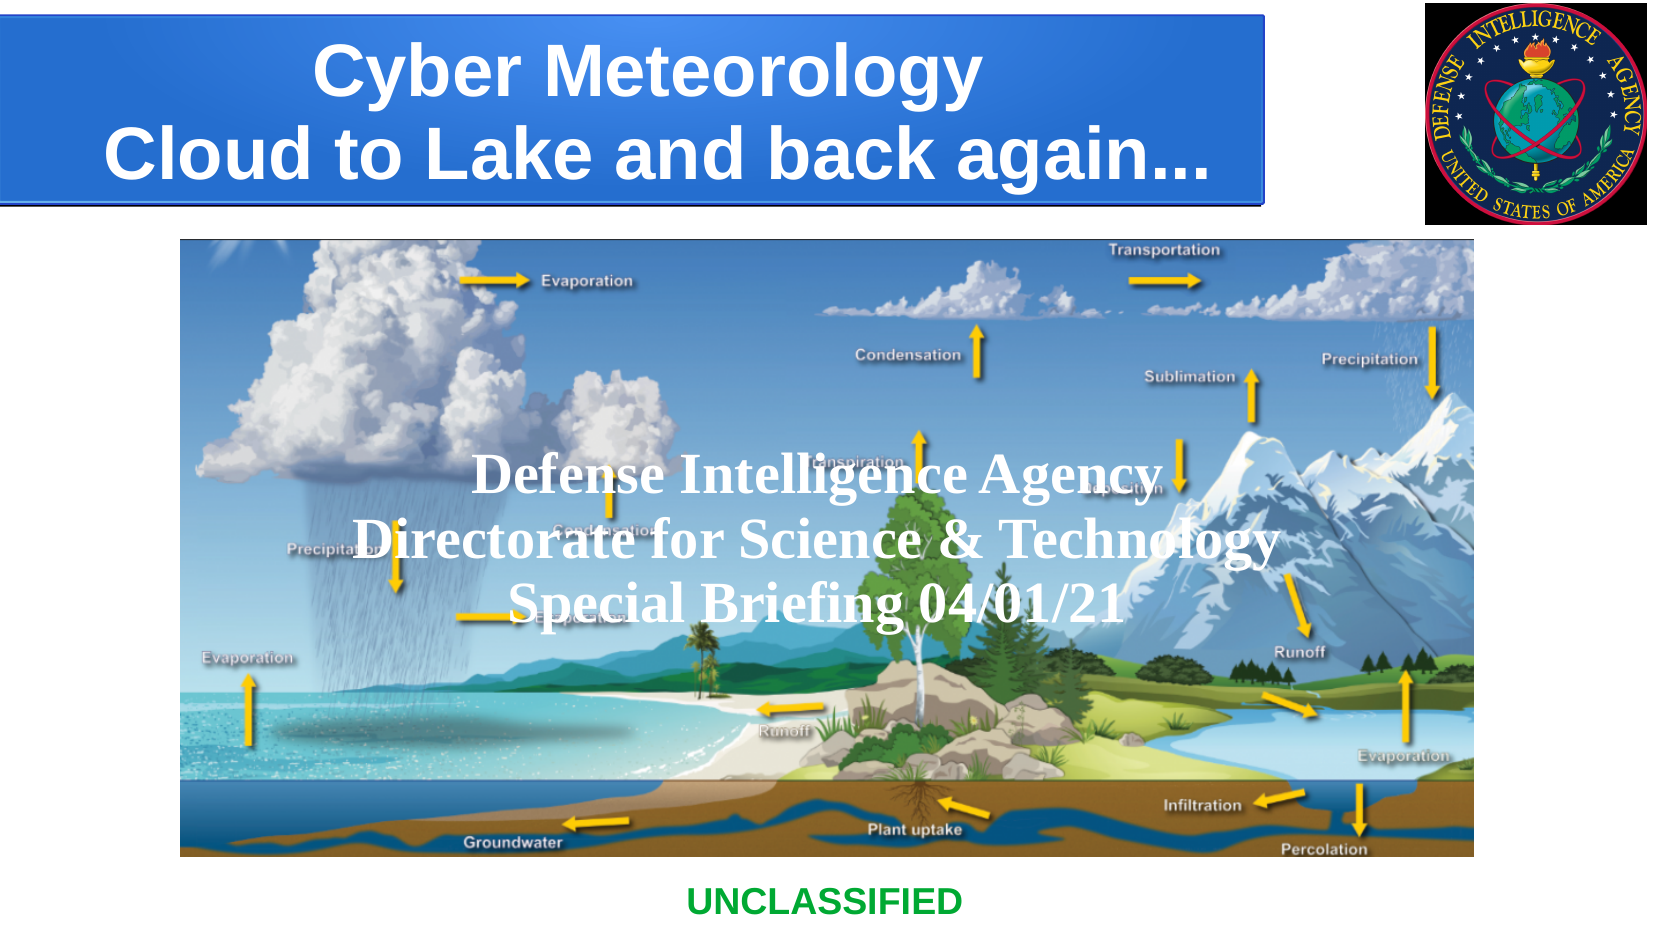

# Cyber Meteorology Cloud to Lake and back again...
Defense Intelligence Agency
Directorate for Science & Technology
Special Briefing 04/01/21
UNCLASSIFIED